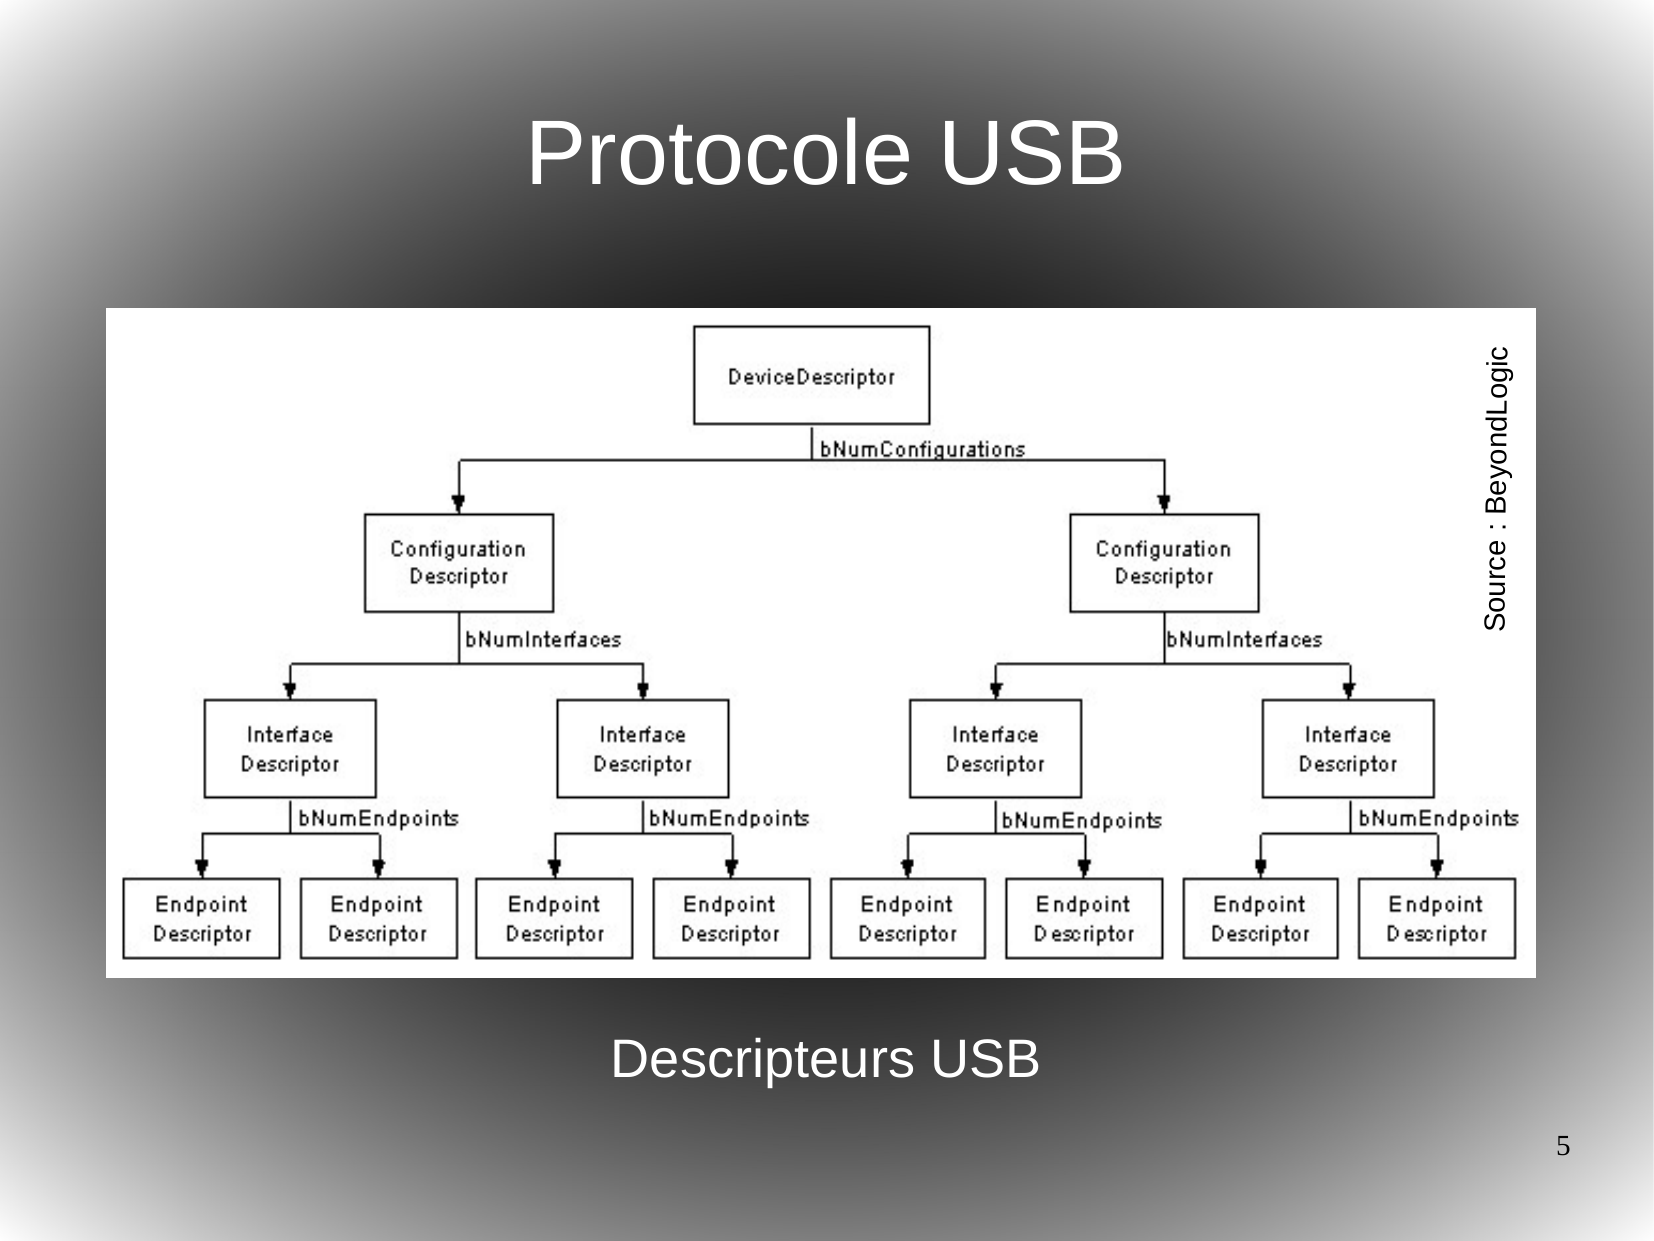

# Protocole USB
Source : BeyondLogic
Descripteurs USB
5